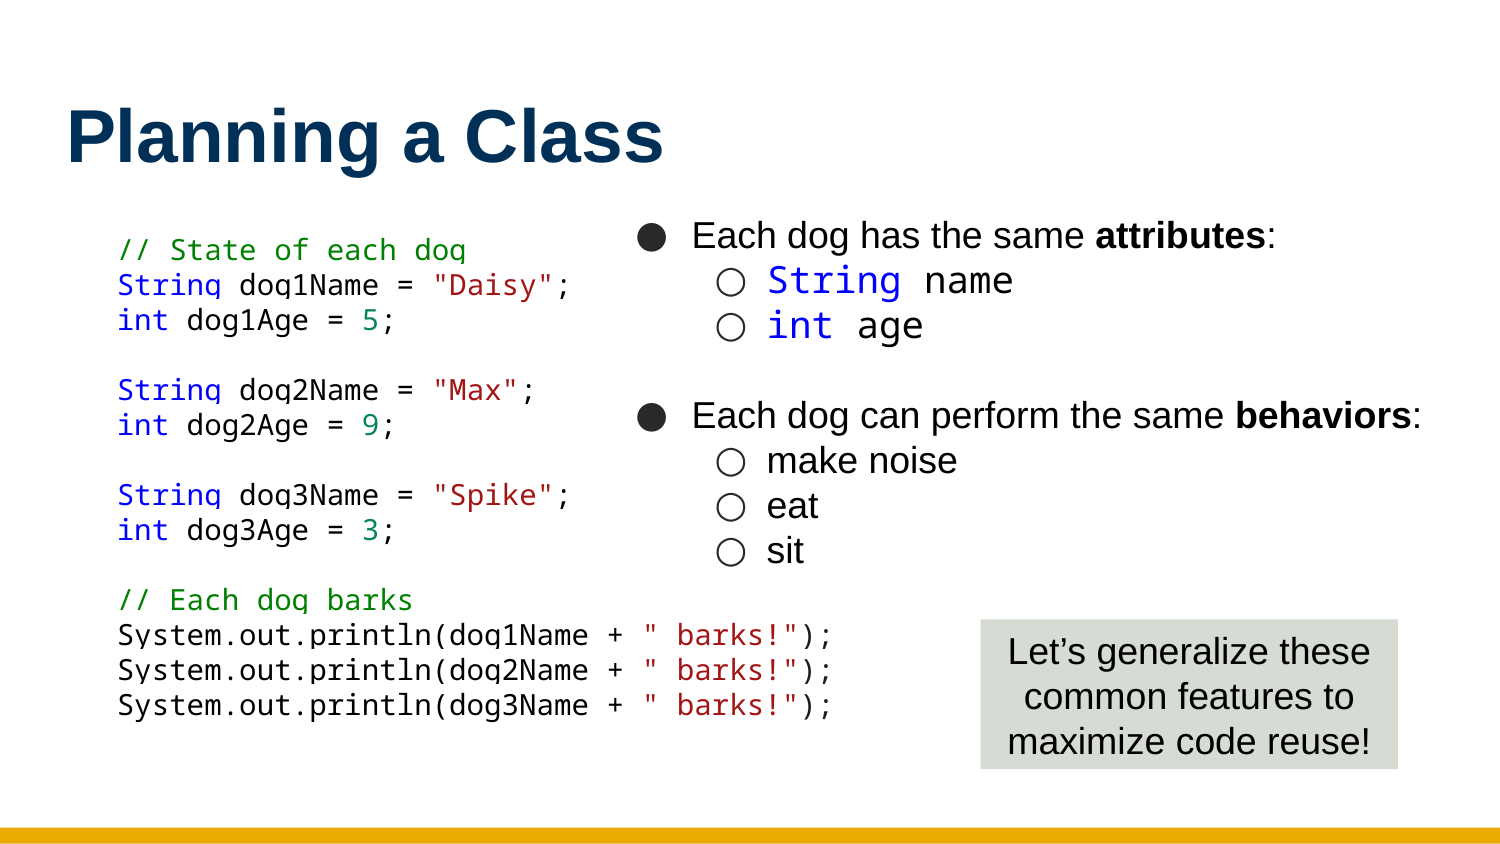

# Planning a Class
Each dog has the same attributes:
String name
int age
Each dog can perform the same behaviors:
make noise
eat
sit
// State of each dog
String dog1Name = "Daisy";
int dog1Age = 5;
String dog2Name = "Max";
int dog2Age = 9;
String dog3Name = "Spike";
int dog3Age = 3;
// Each dog barks
System.out.println(dog1Name + " barks!");
System.out.println(dog2Name + " barks!");
System.out.println(dog3Name + " barks!");
Let’s generalize these common features to maximize code reuse!